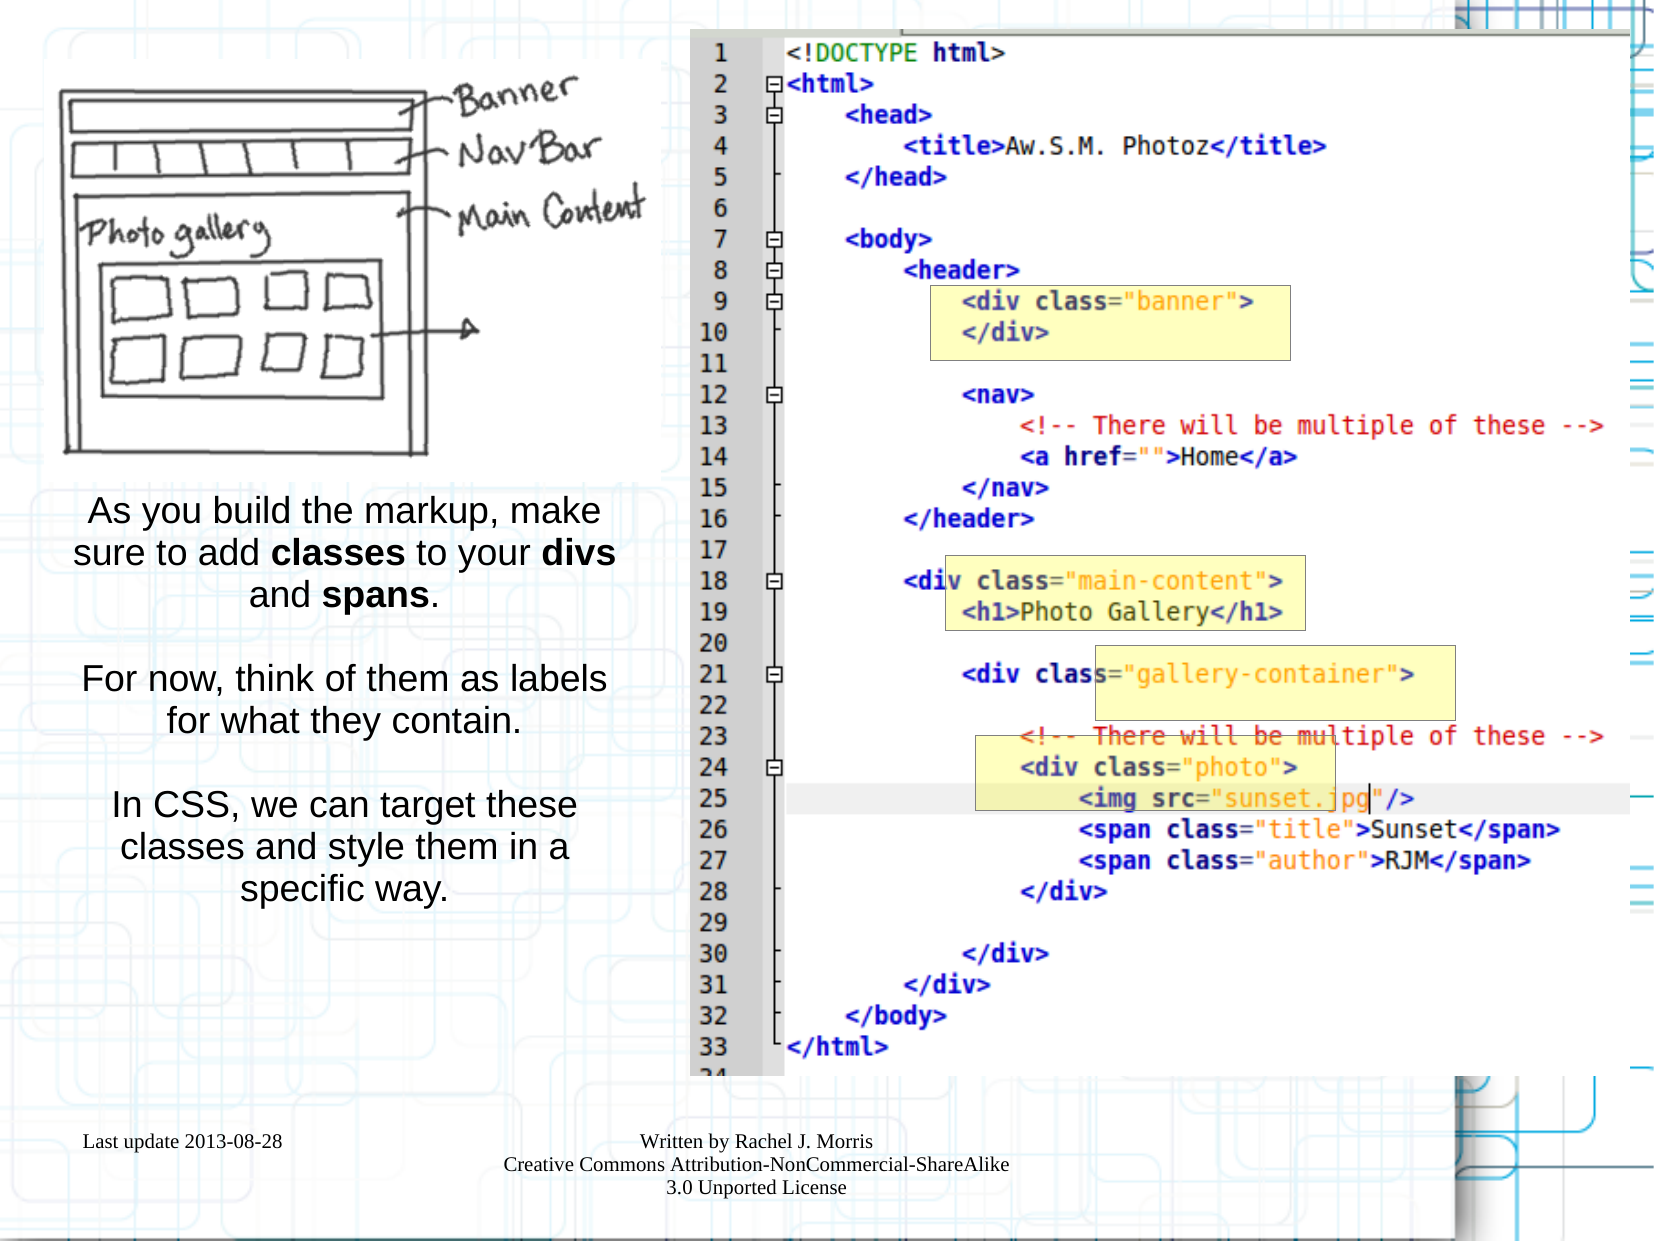

As you build the markup, make sure to add classes to your divs and spans.
For now, think of them as labels for what they contain.
In CSS, we can target these classes and style them in a specific way.